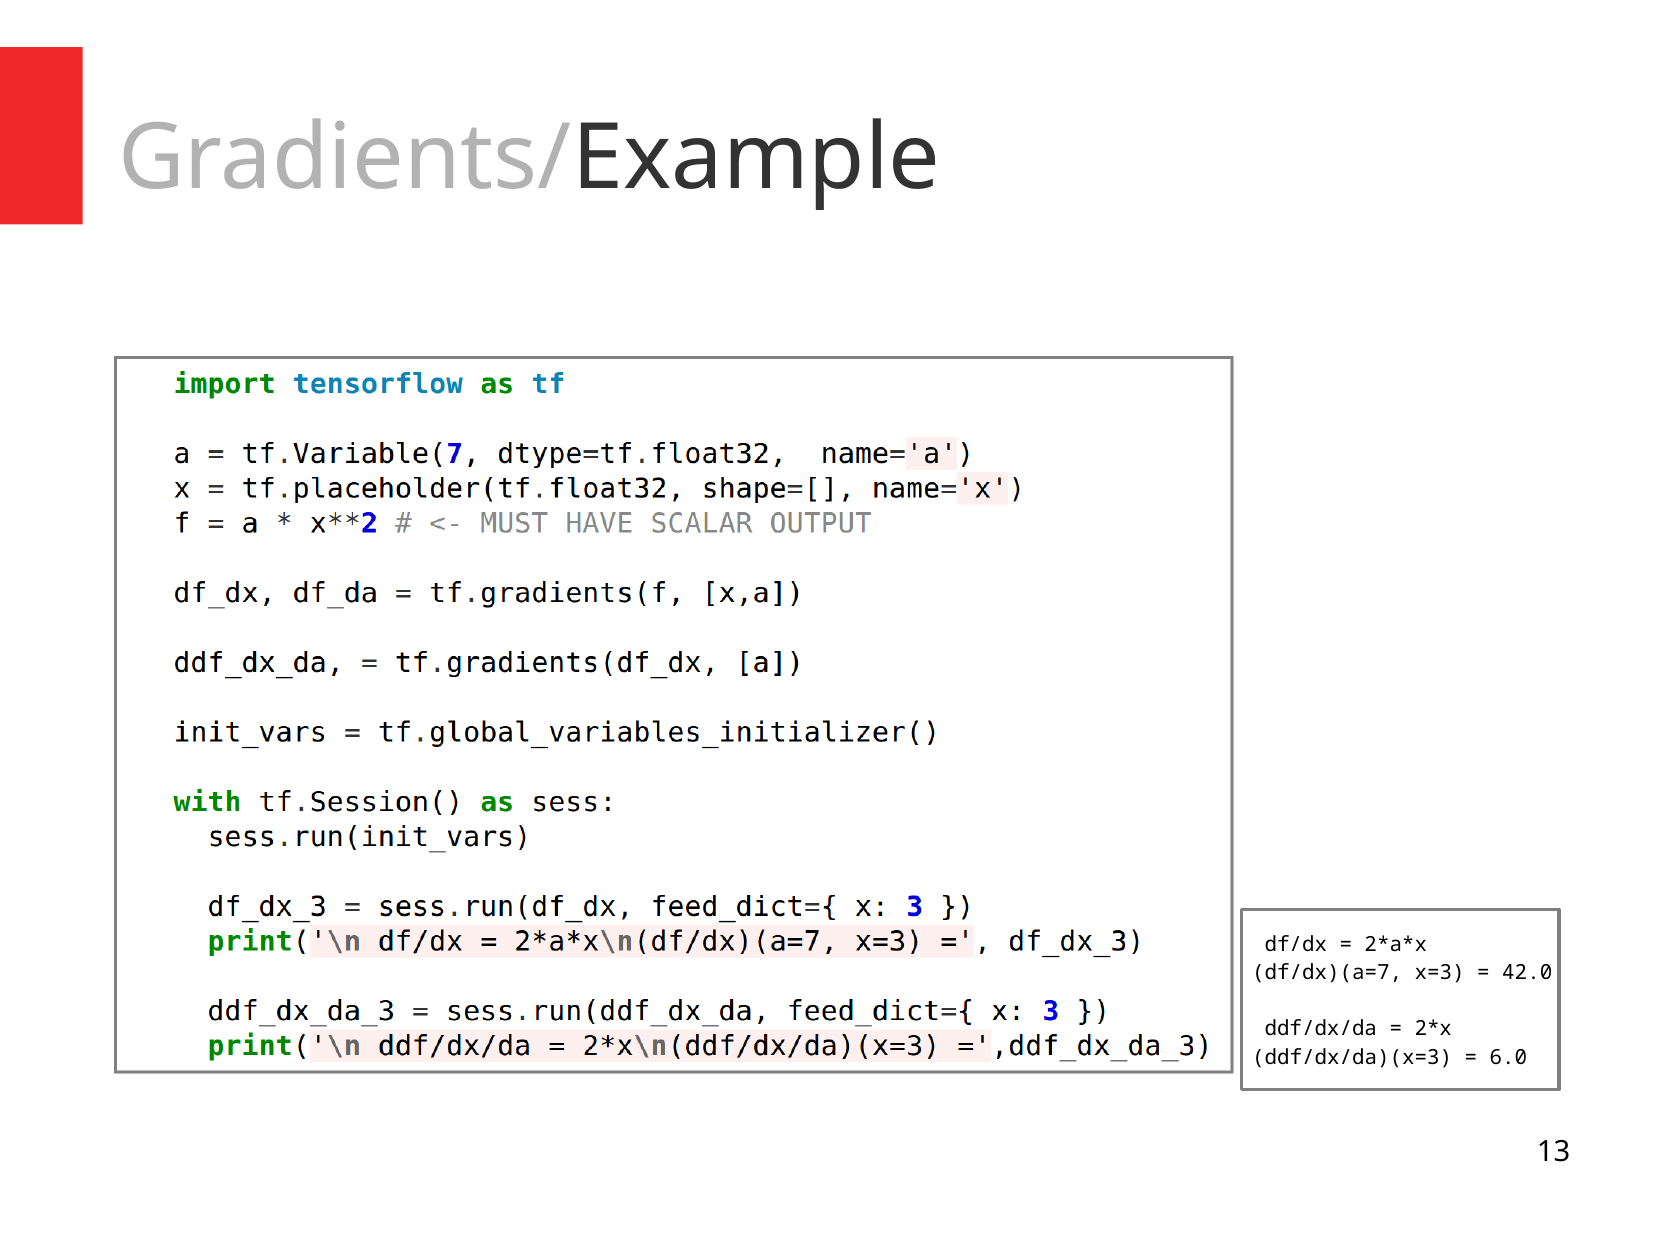

# Gradients/Example
 df/dx = 2*a*x
 (df/dx)(a=7, x=3) = 42.0
 ddf/dx/da = 2*x
 (ddf/dx/da)(x=3) = 6.0
13